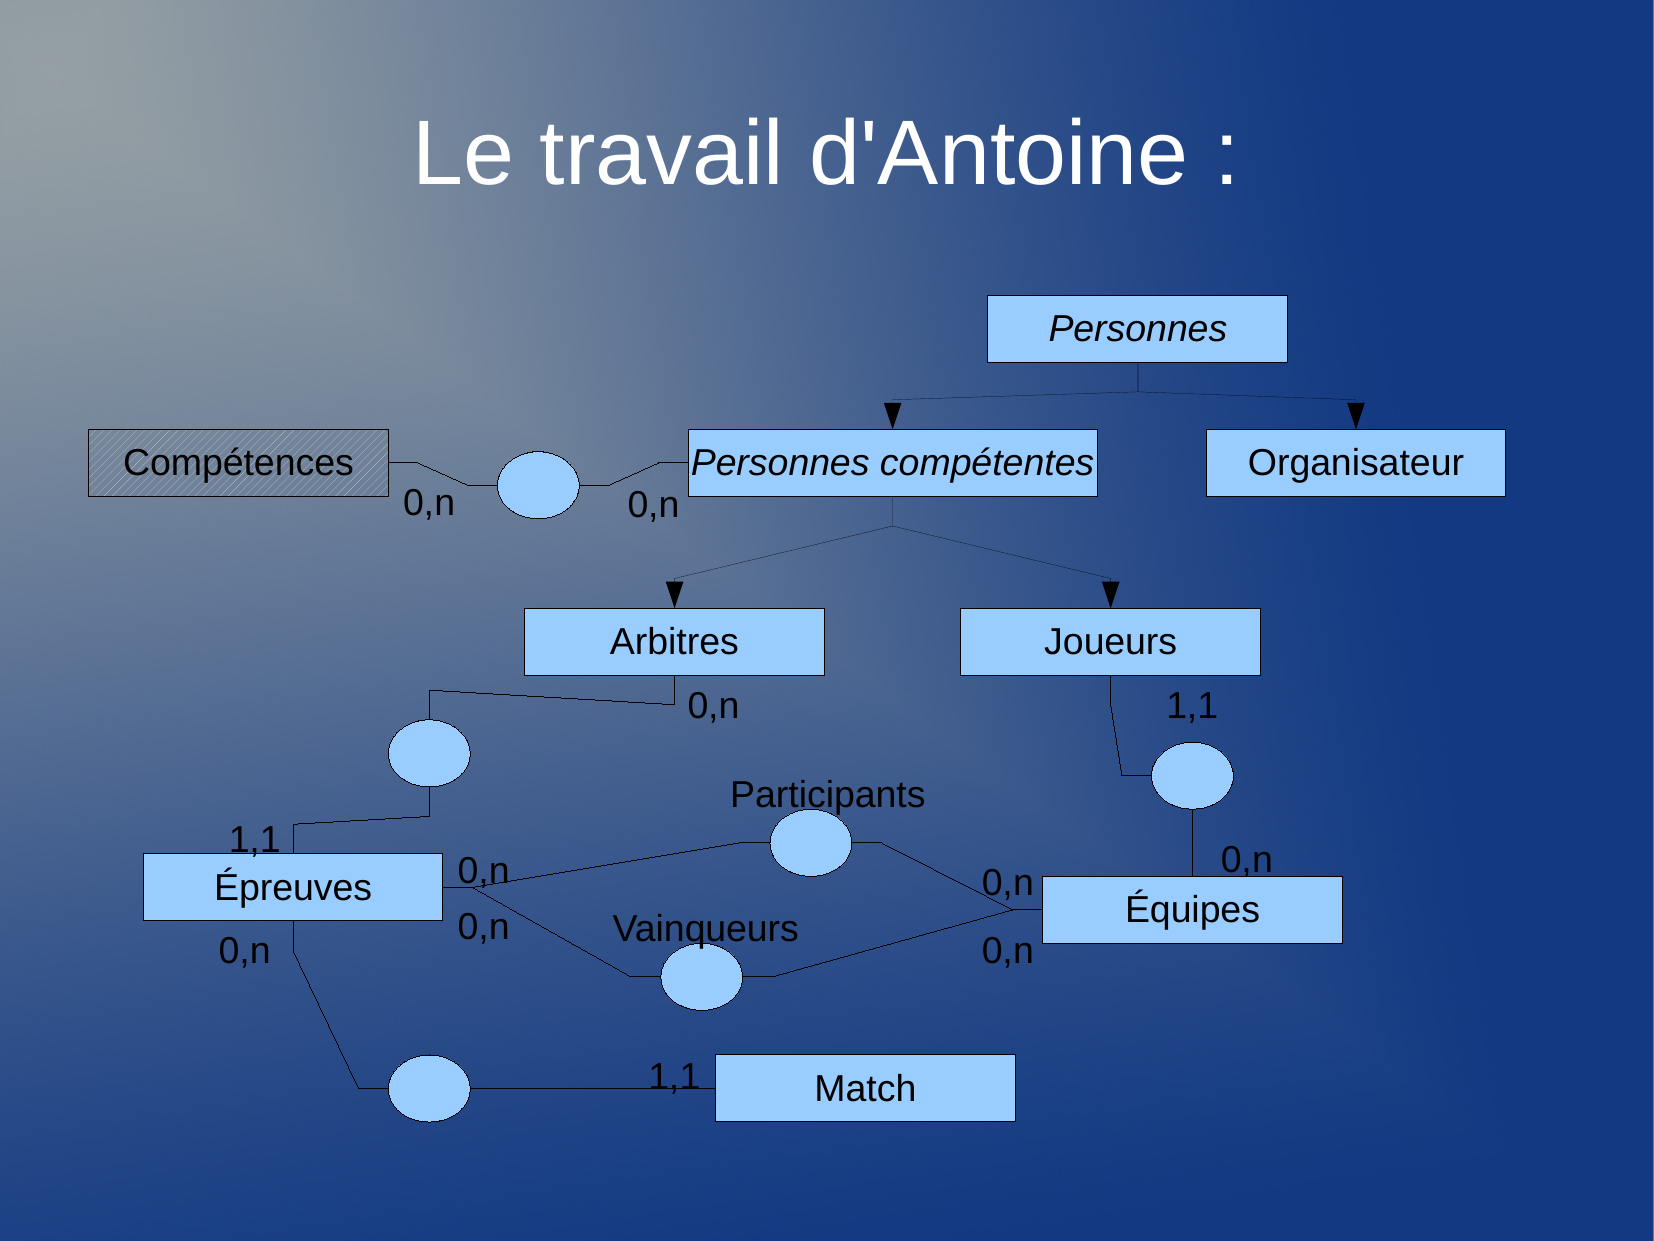

# Le travail d'Antoine :
Personnes
Compétences
Personnes compétentes
Organisateur
0,n
0,n
Arbitres
Joueurs
0,n
1,1
Participants
1,1
0,n
0,n
Épreuves
0,n
Équipes
0,n
Vainqueurs
0,n
0,n
1,1
Match